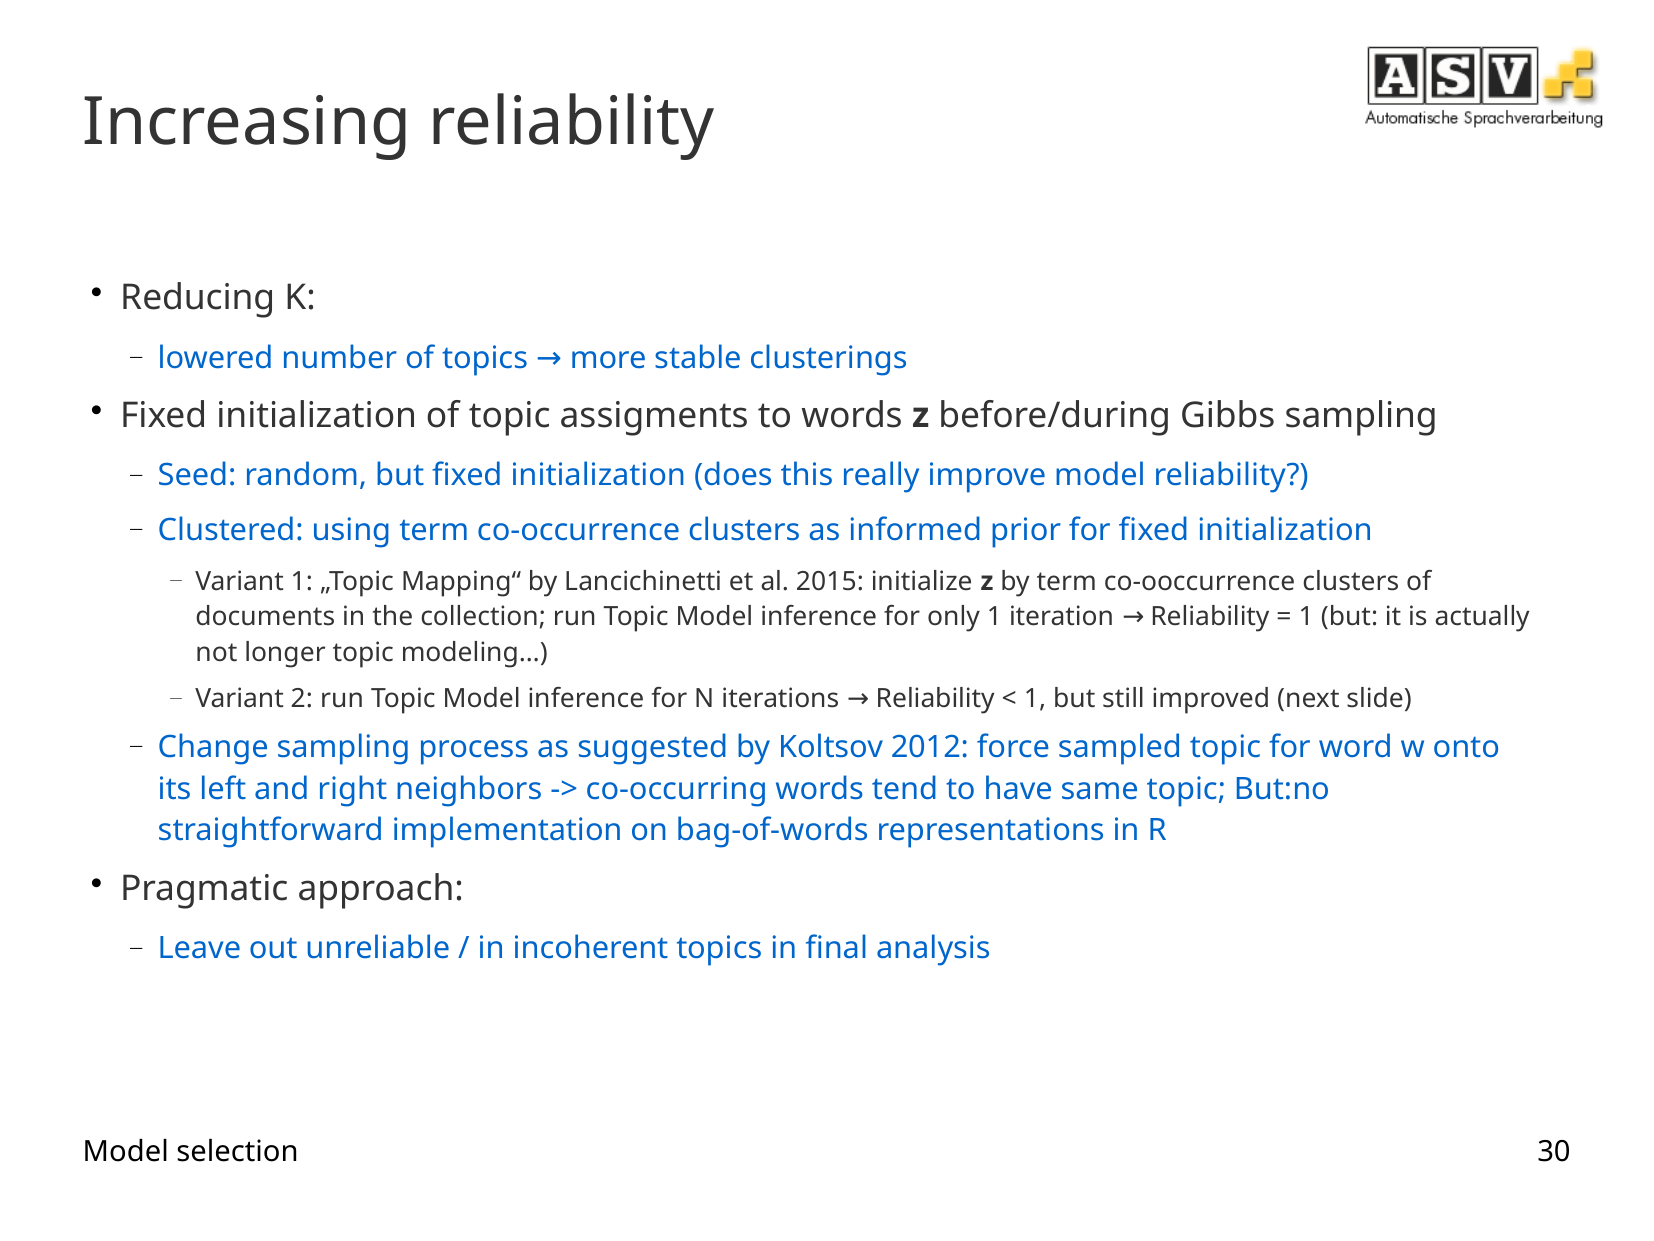

# Increasing reliability
Reducing K:
lowered number of topics → more stable clusterings
Fixed initialization of topic assigments to words z before/during Gibbs sampling
Seed: random, but fixed initialization (does this really improve model reliability?)
Clustered: using term co-occurrence clusters as informed prior for fixed initialization
Variant 1: „Topic Mapping“ by Lancichinetti et al. 2015: initialize z by term co-ooccurrence clusters of documents in the collection; run Topic Model inference for only 1 iteration → Reliability = 1 (but: it is actually not longer topic modeling…)
Variant 2: run Topic Model inference for N iterations → Reliability < 1, but still improved (next slide)
Change sampling process as suggested by Koltsov 2012: force sampled topic for word w onto its left and right neighbors -> co-occurring words tend to have same topic; But:no straightforward implementation on bag-of-words representations in R
Pragmatic approach:
Leave out unreliable / in incoherent topics in final analysis
Model selection
30